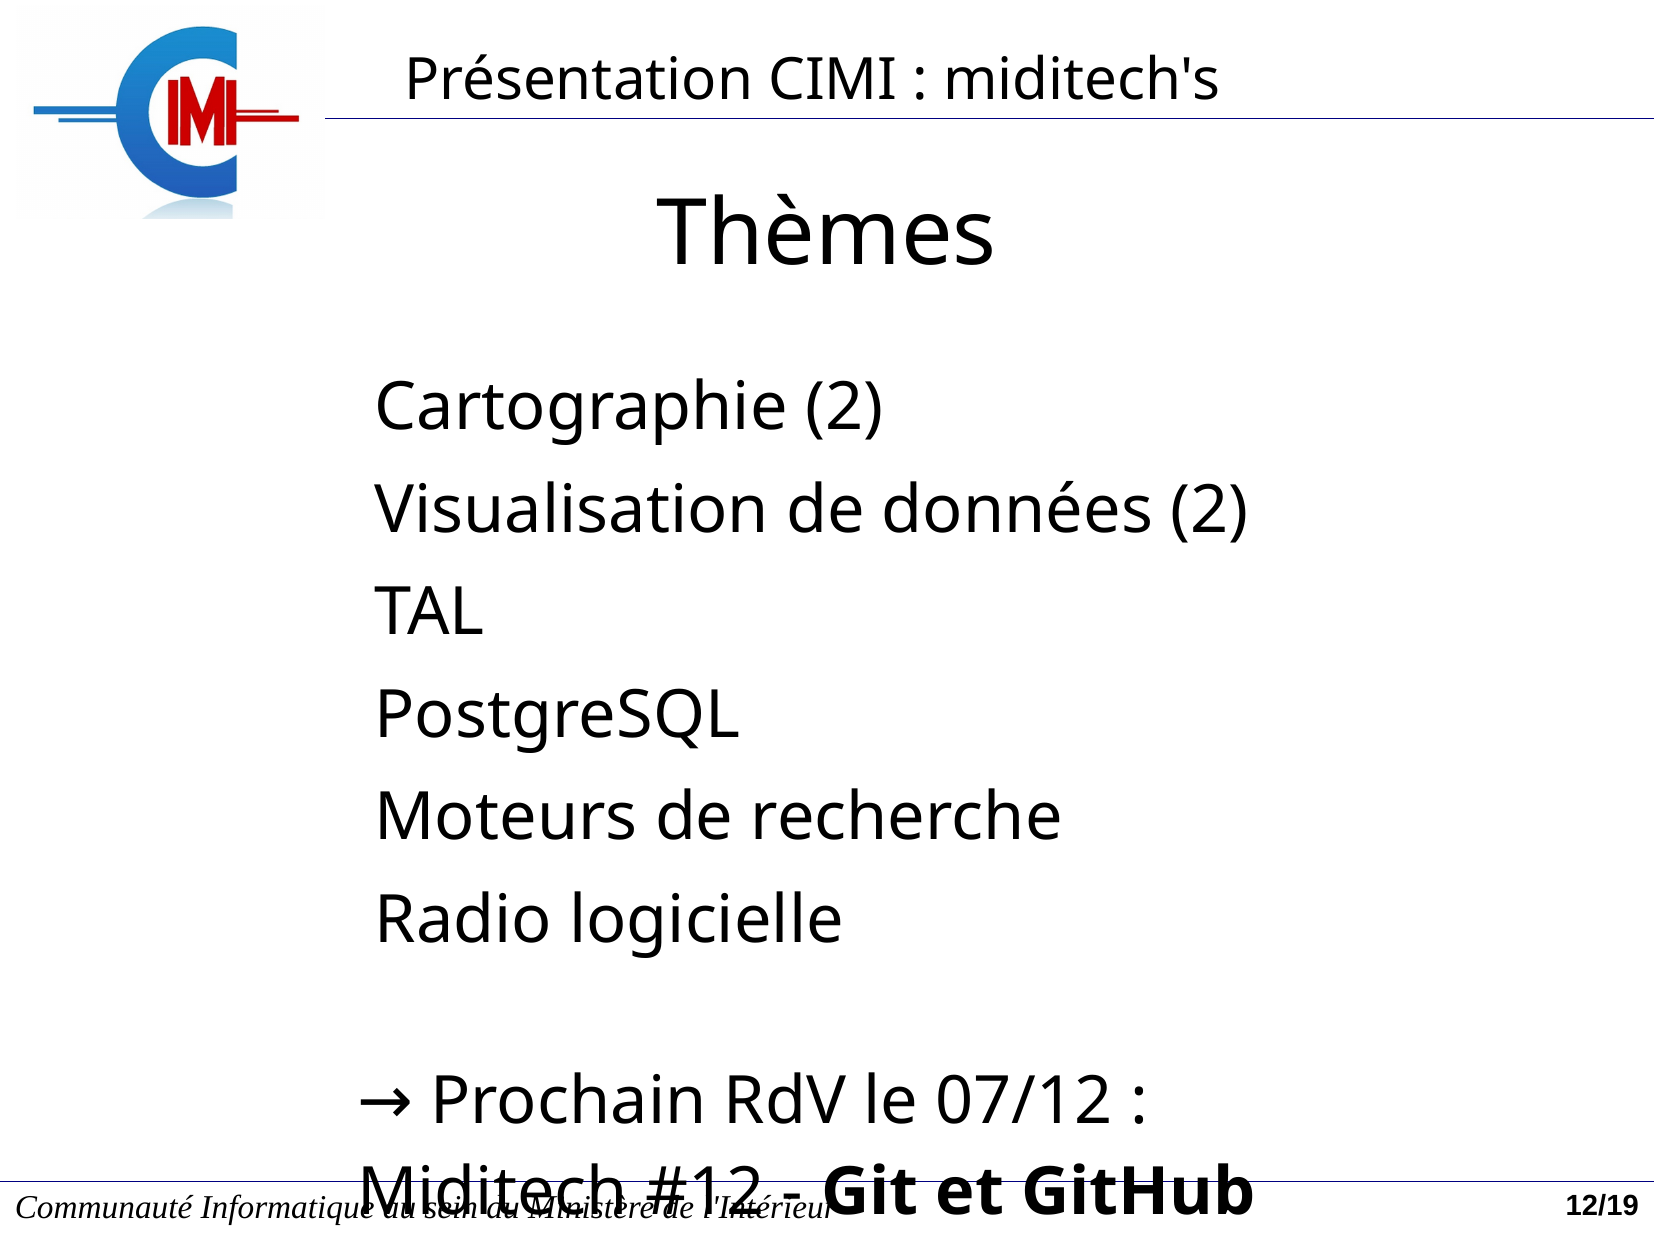

Présentation CIMI : miditech's
Thèmes
 Cartographie (2)
 Visualisation de données (2)
 TAL
 PostgreSQL
 Moteurs de recherche
 Radio logicielle
→ Prochain RdV le 07/12 :
Miditech #12 - Git et GitHub